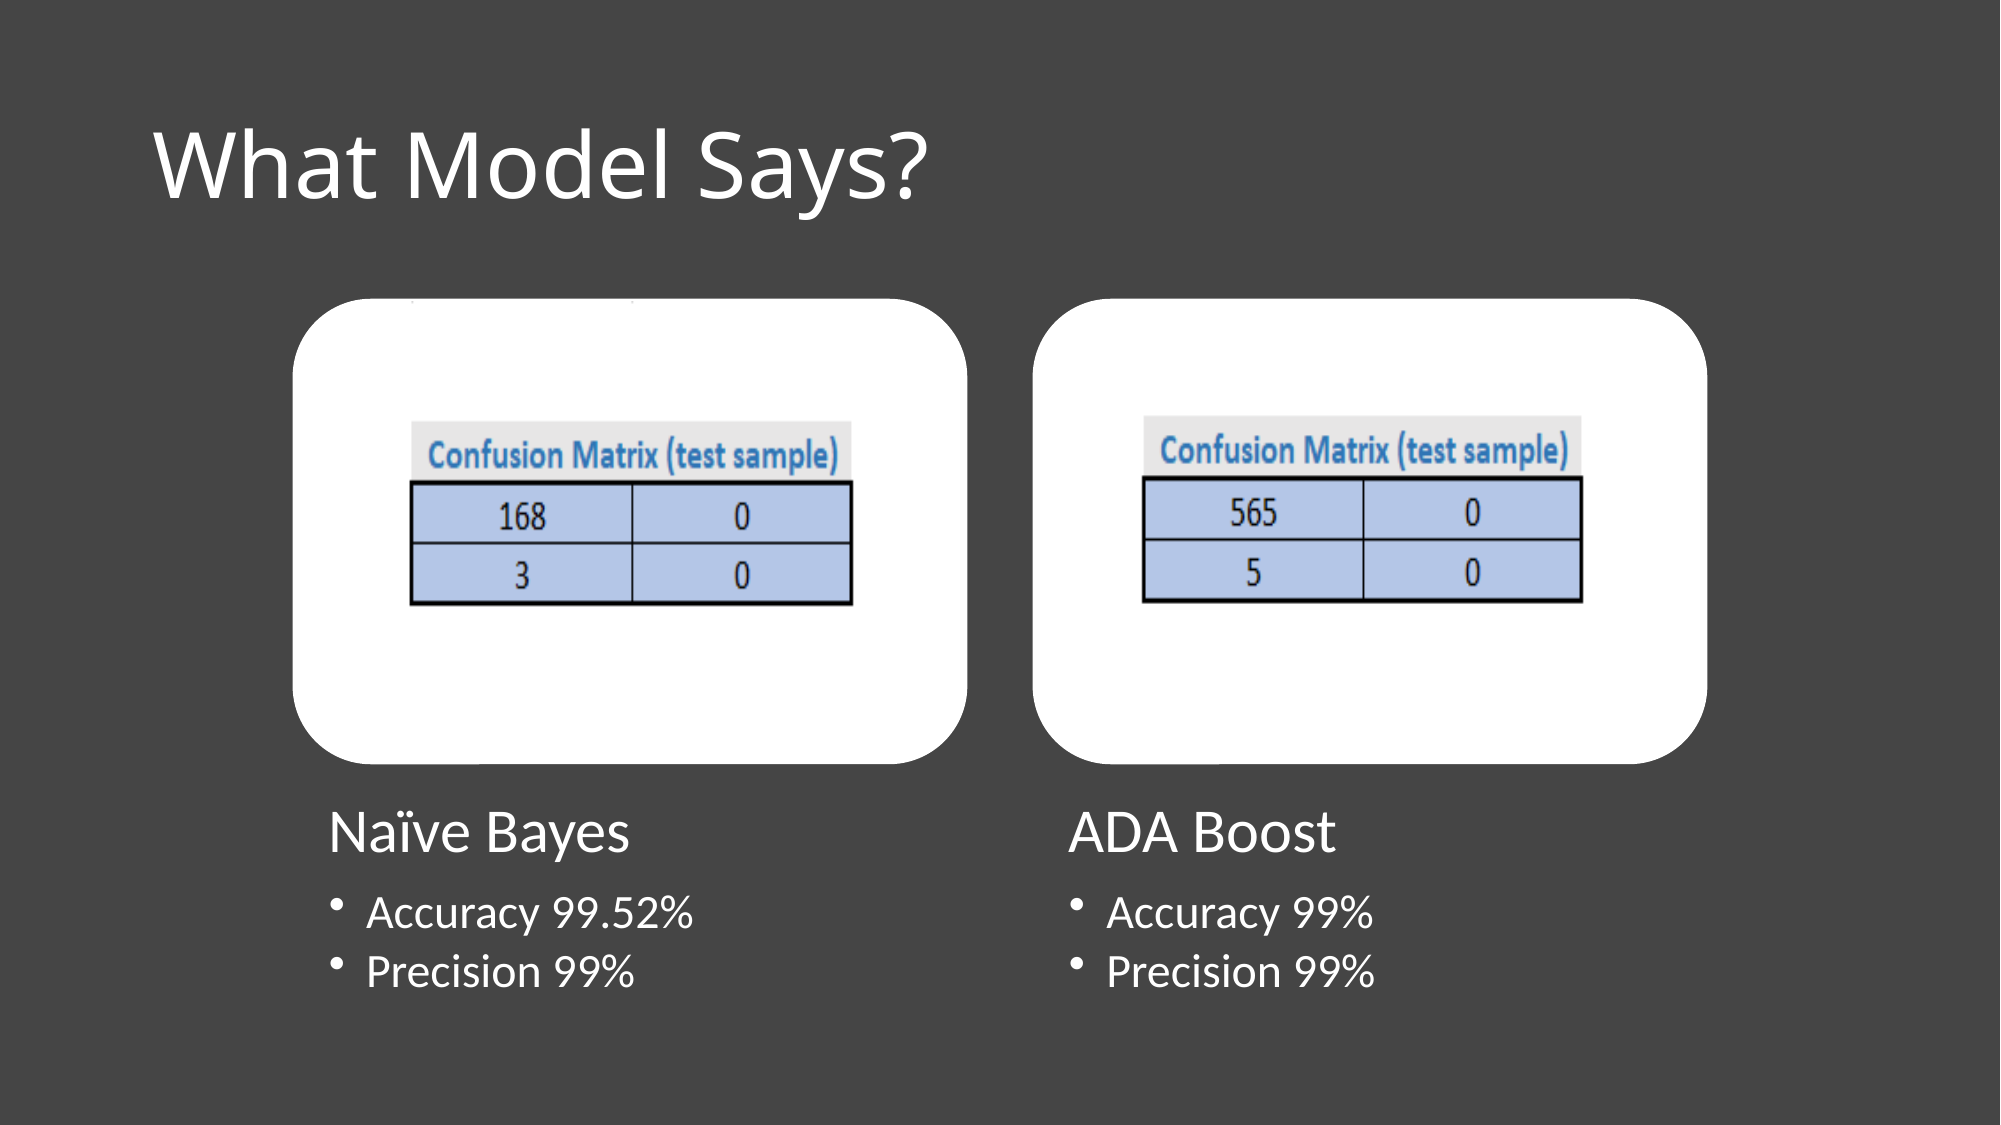

# What Model Says?
Naïve Bayes
Accuracy 99.52%
Precision 99%
ADA Boost
Accuracy 99%
Precision 99%